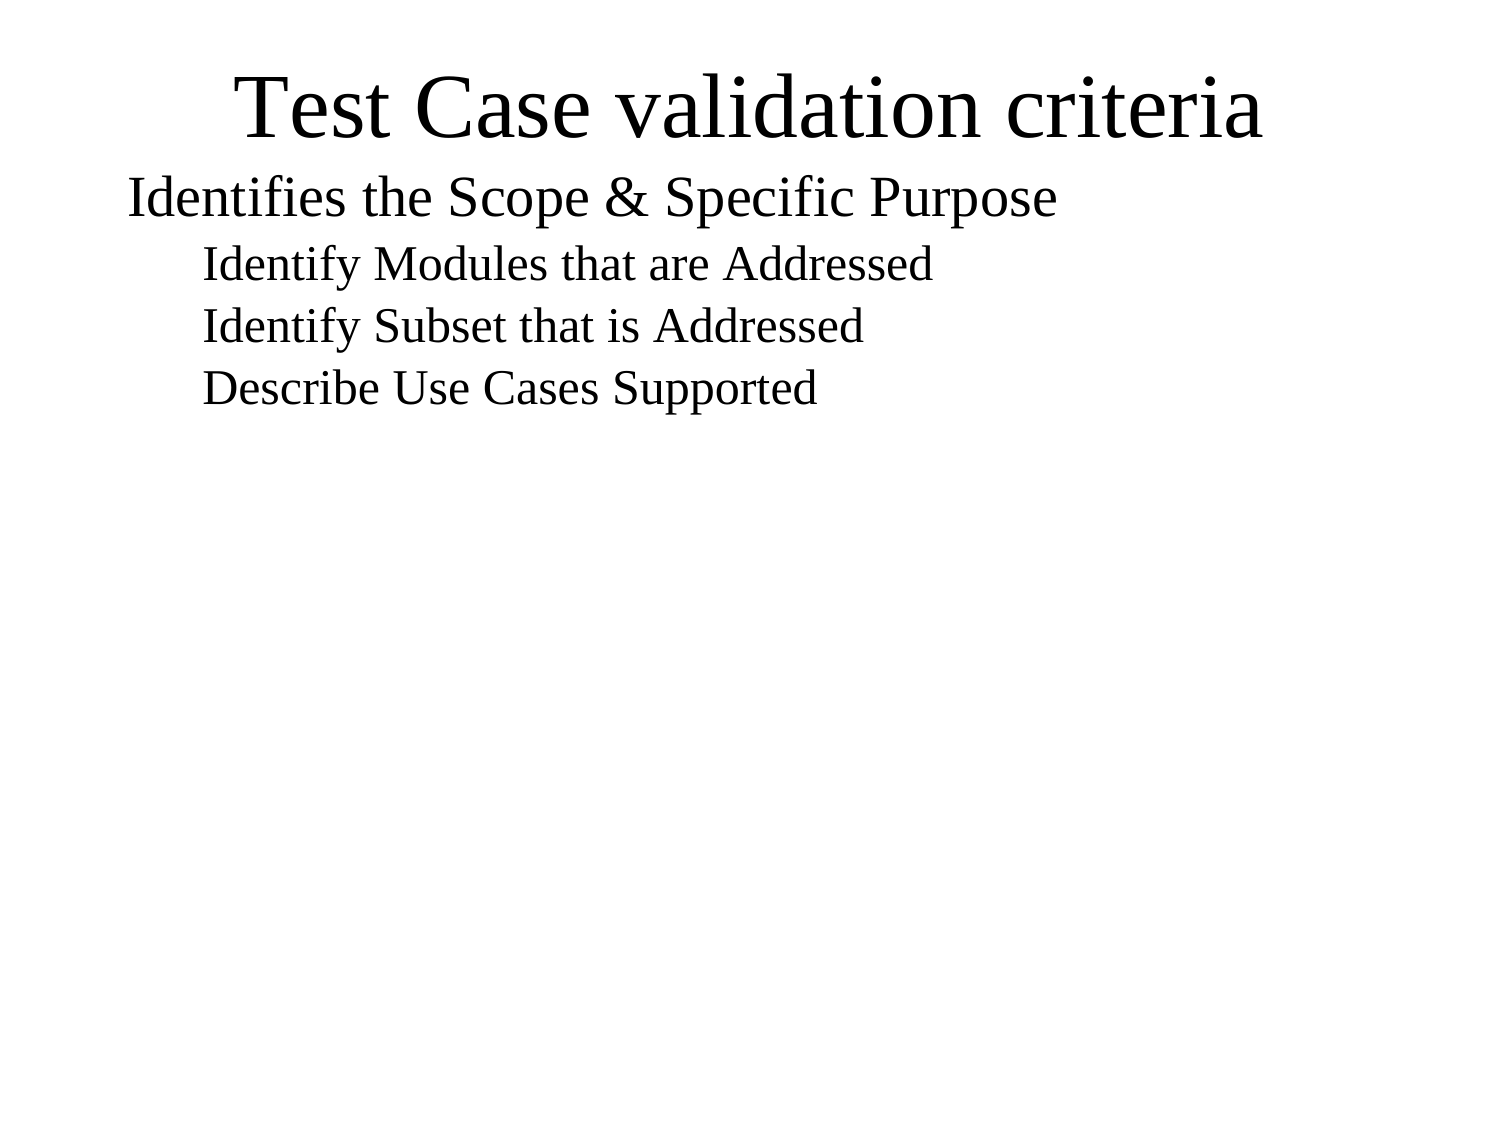

# Test Case validation criteria
Identifies the Scope & Specific Purpose
Identify Modules that are Addressed
Identify Subset that is Addressed
Describe Use Cases Supported